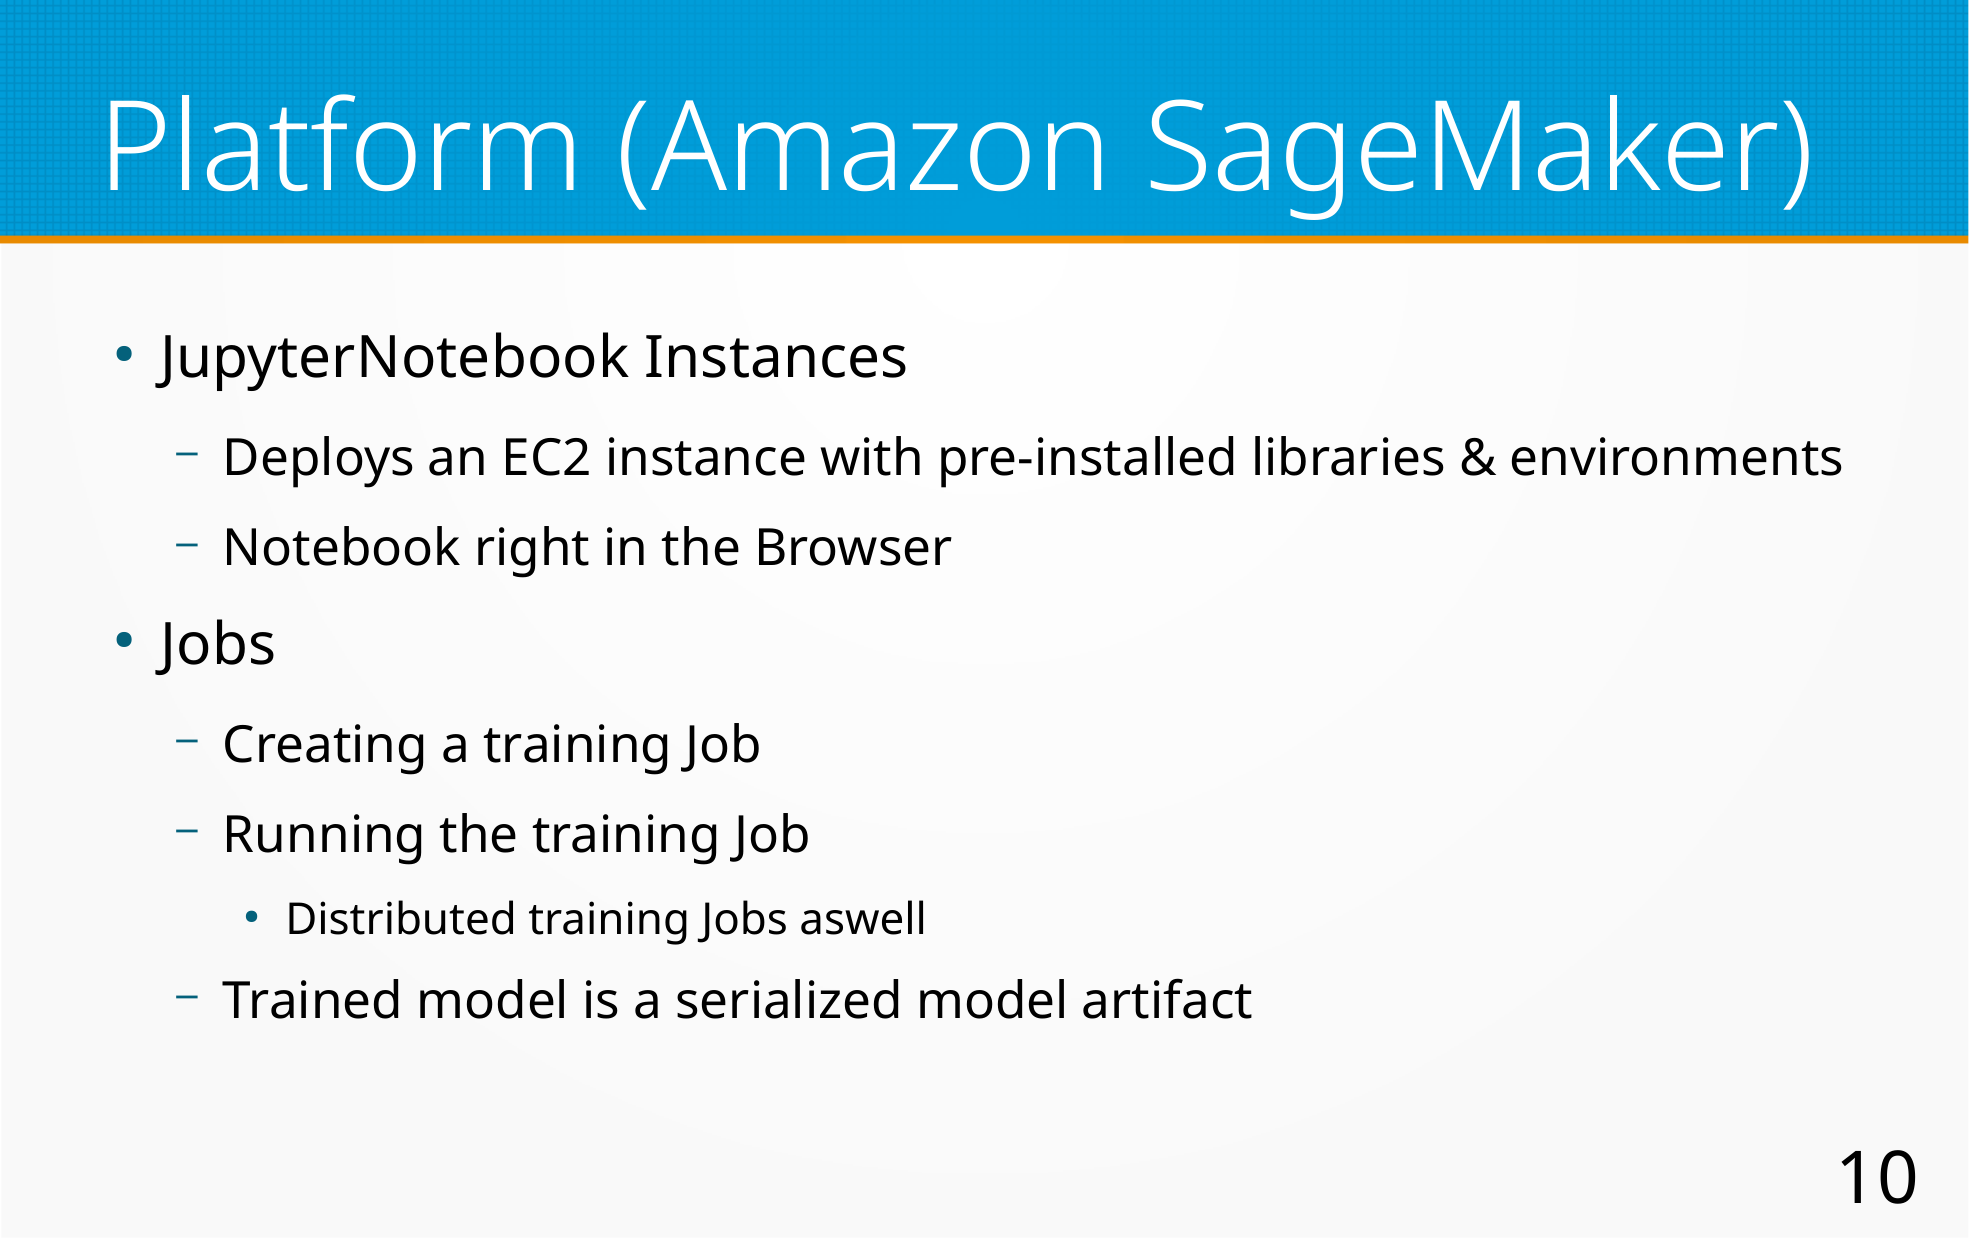

# Platform (Amazon SageMaker)
JupyterNotebook Instances
Deploys an EC2 instance with pre-installed libraries & environments
Notebook right in the Browser
Jobs
Creating a training Job
Running the training Job
Distributed training Jobs aswell
Trained model is a serialized model artifact
10